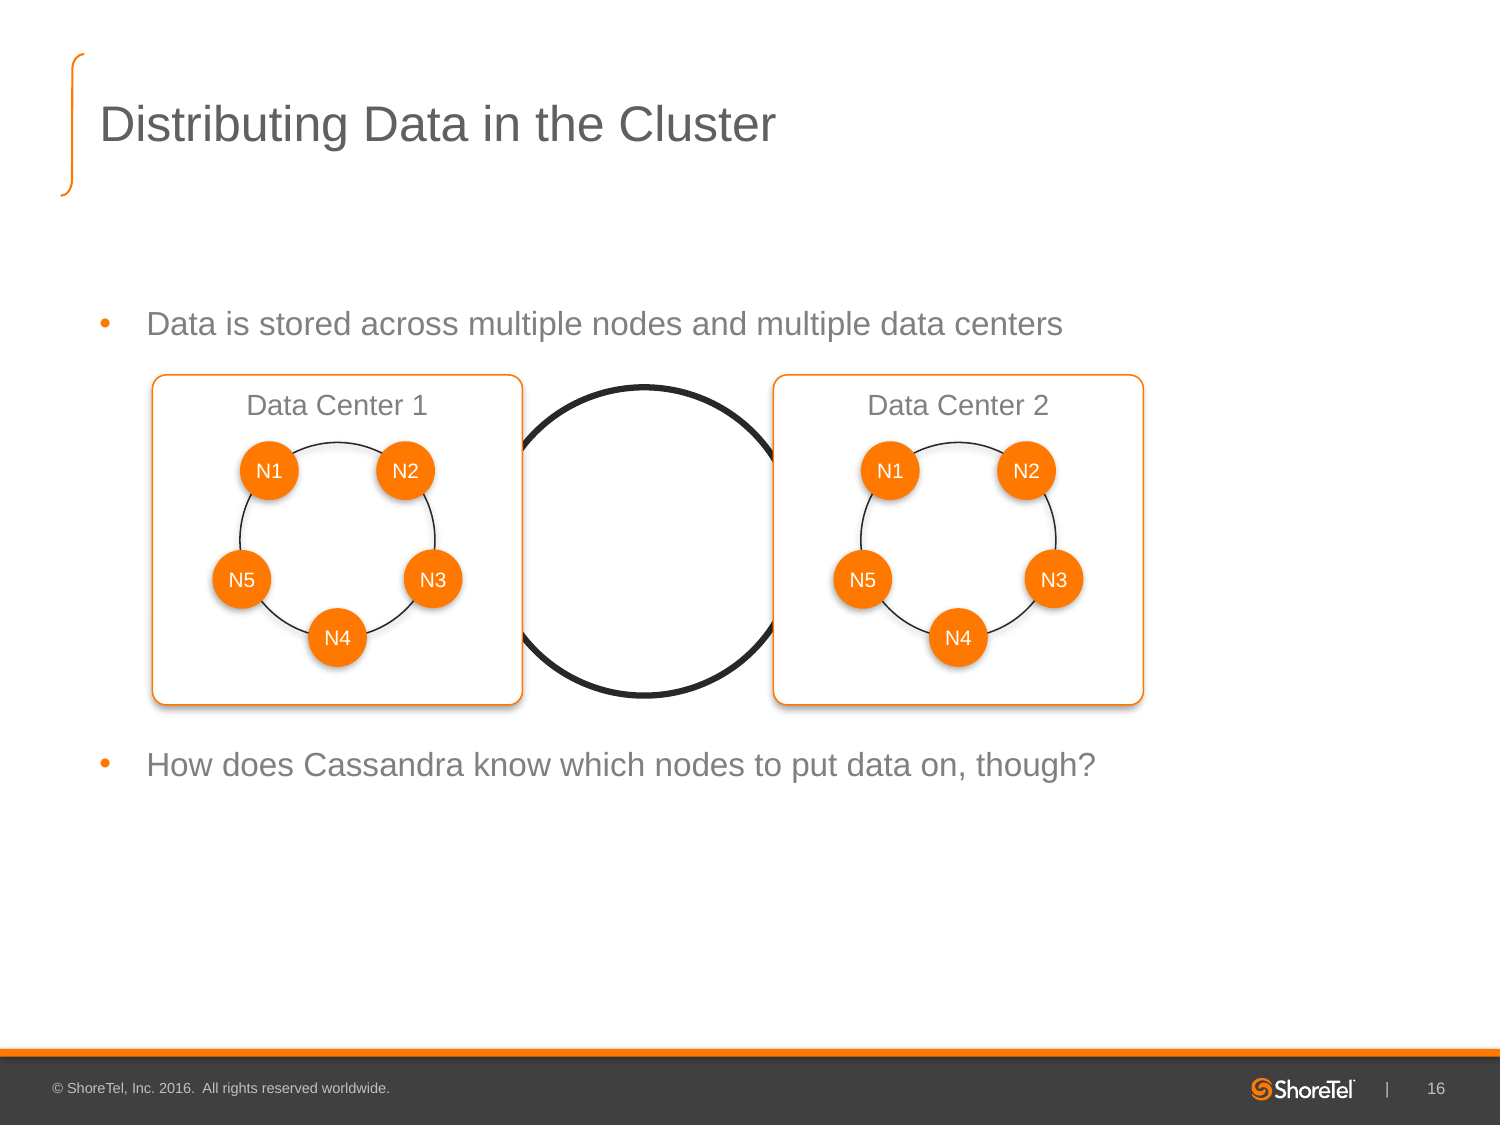

Distributing Data in the Cluster
# Data is stored across multiple nodes and multiple data centers
How does Cassandra know which nodes to put data on, though?
Data Center 1
N1
N2
N3
N5
N4
Data Center 2
N1
N2
N3
N5
N4